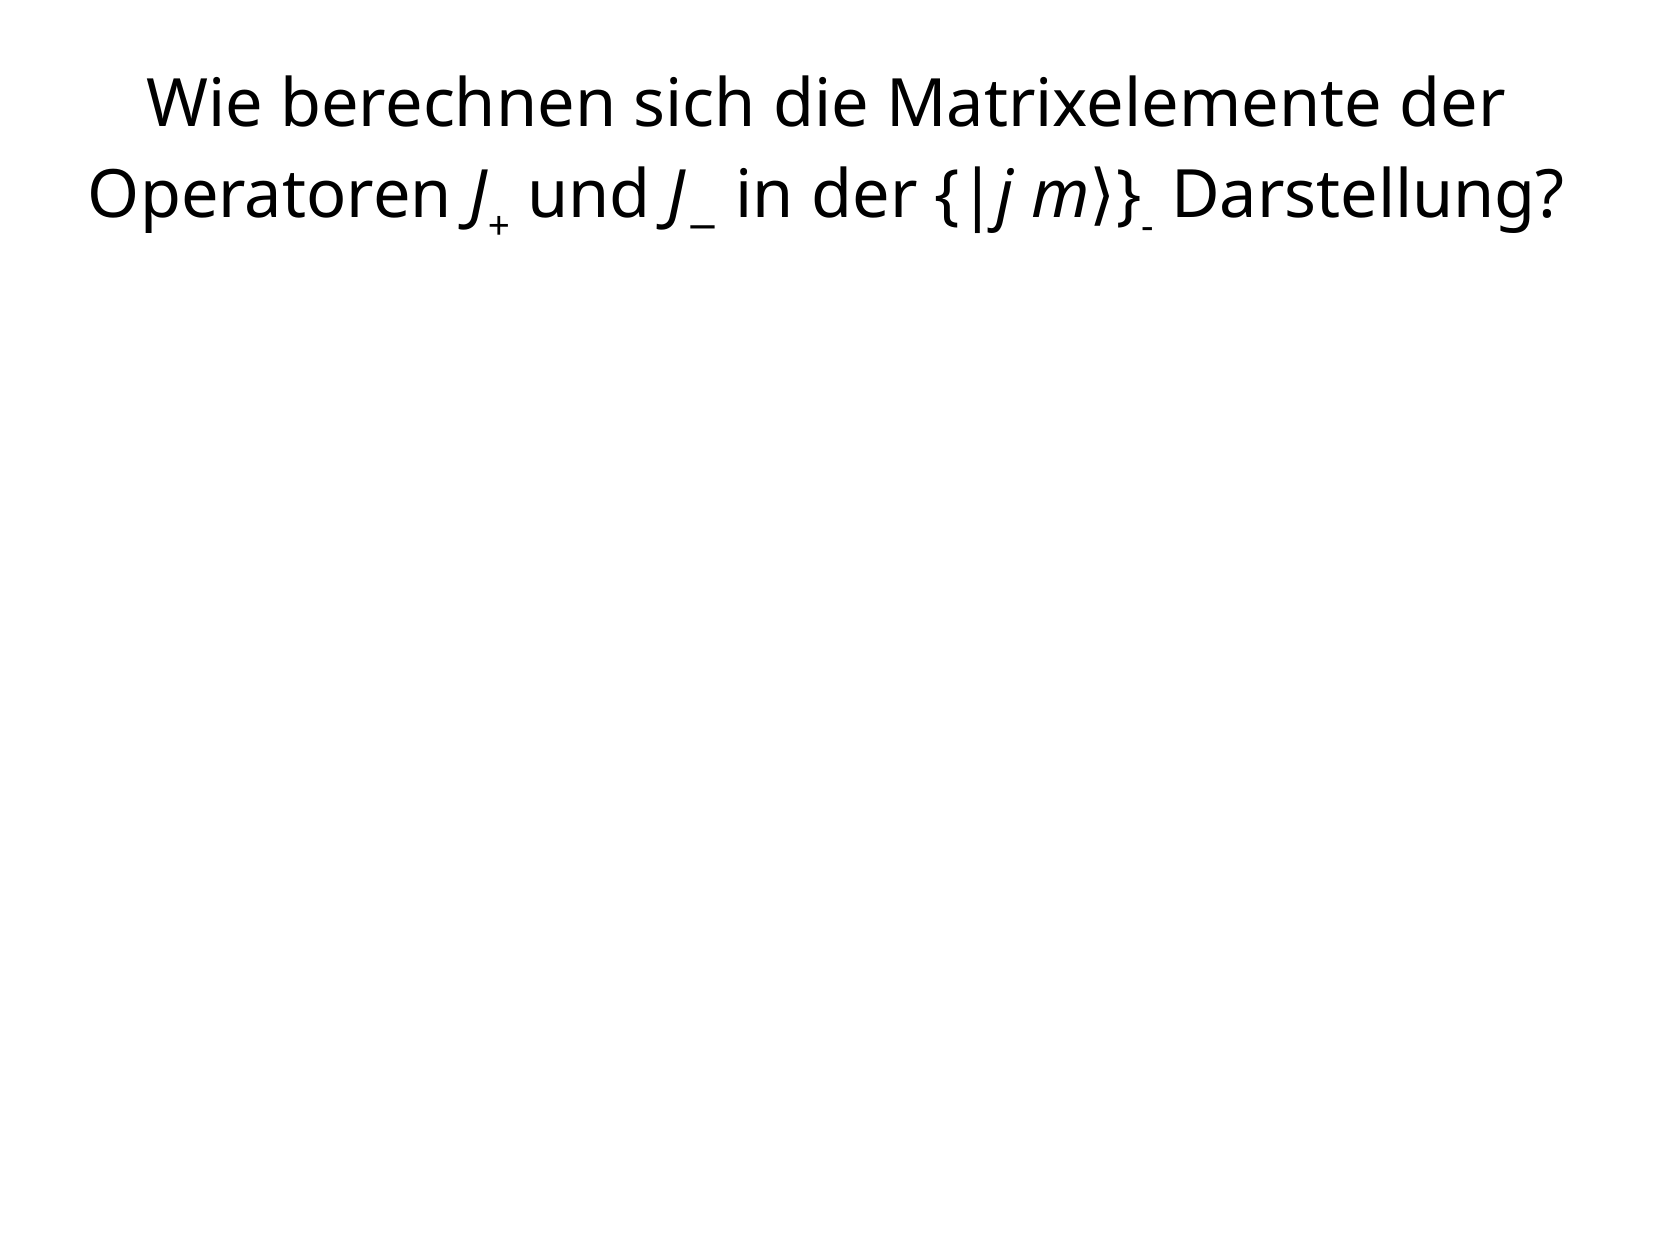

# Wie berechnen sich die Matrixelemente der Operatoren J+ und J− in der {|j m⟩}- Darstellung?